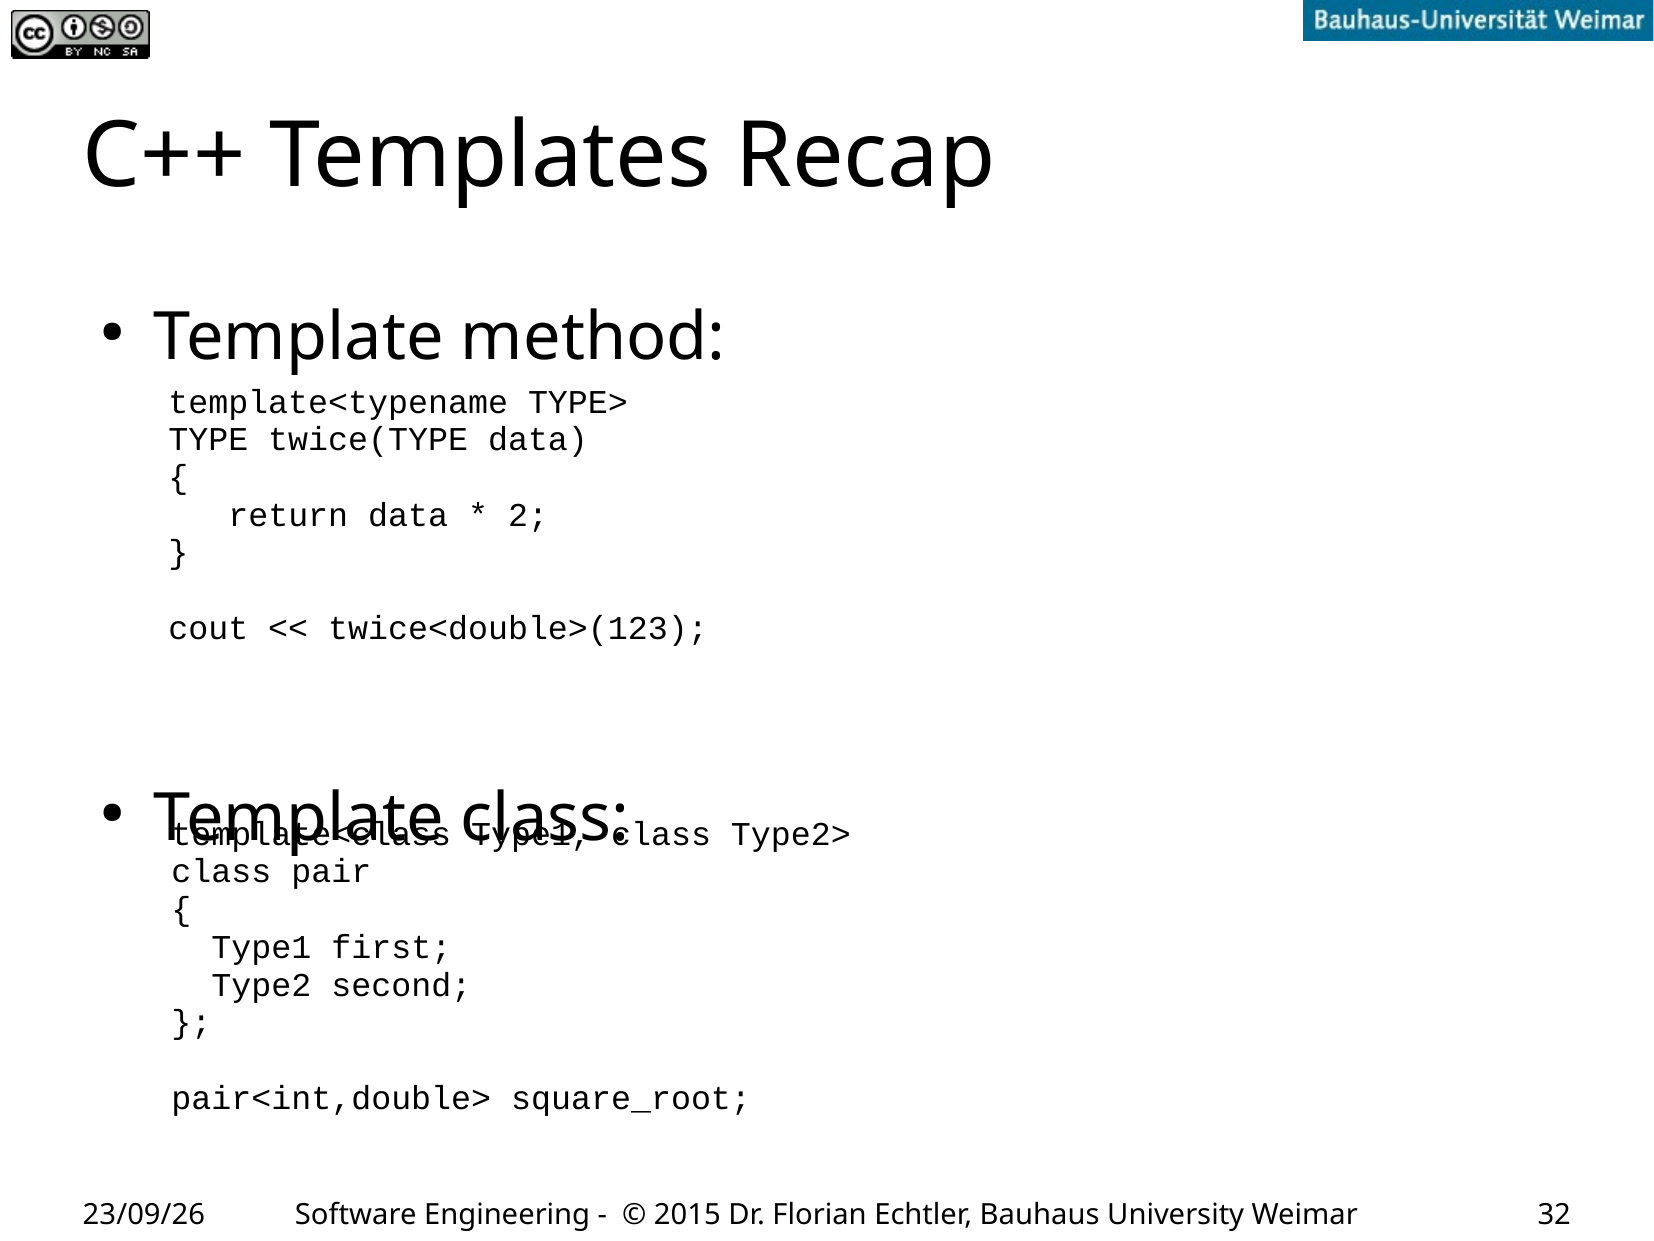

# C++ Templates Recap
Template method:
Template class:
template<typename TYPE>
TYPE twice(TYPE data)
{
 return data * 2;
}
cout << twice<double>(123);
template<class Type1, class Type2>
class pair
{
 Type1 first;
 Type2 second;
};
pair<int,double> square_root;
Software Engineering - © 2015 Dr. Florian Echtler, Bauhaus University Weimar
32